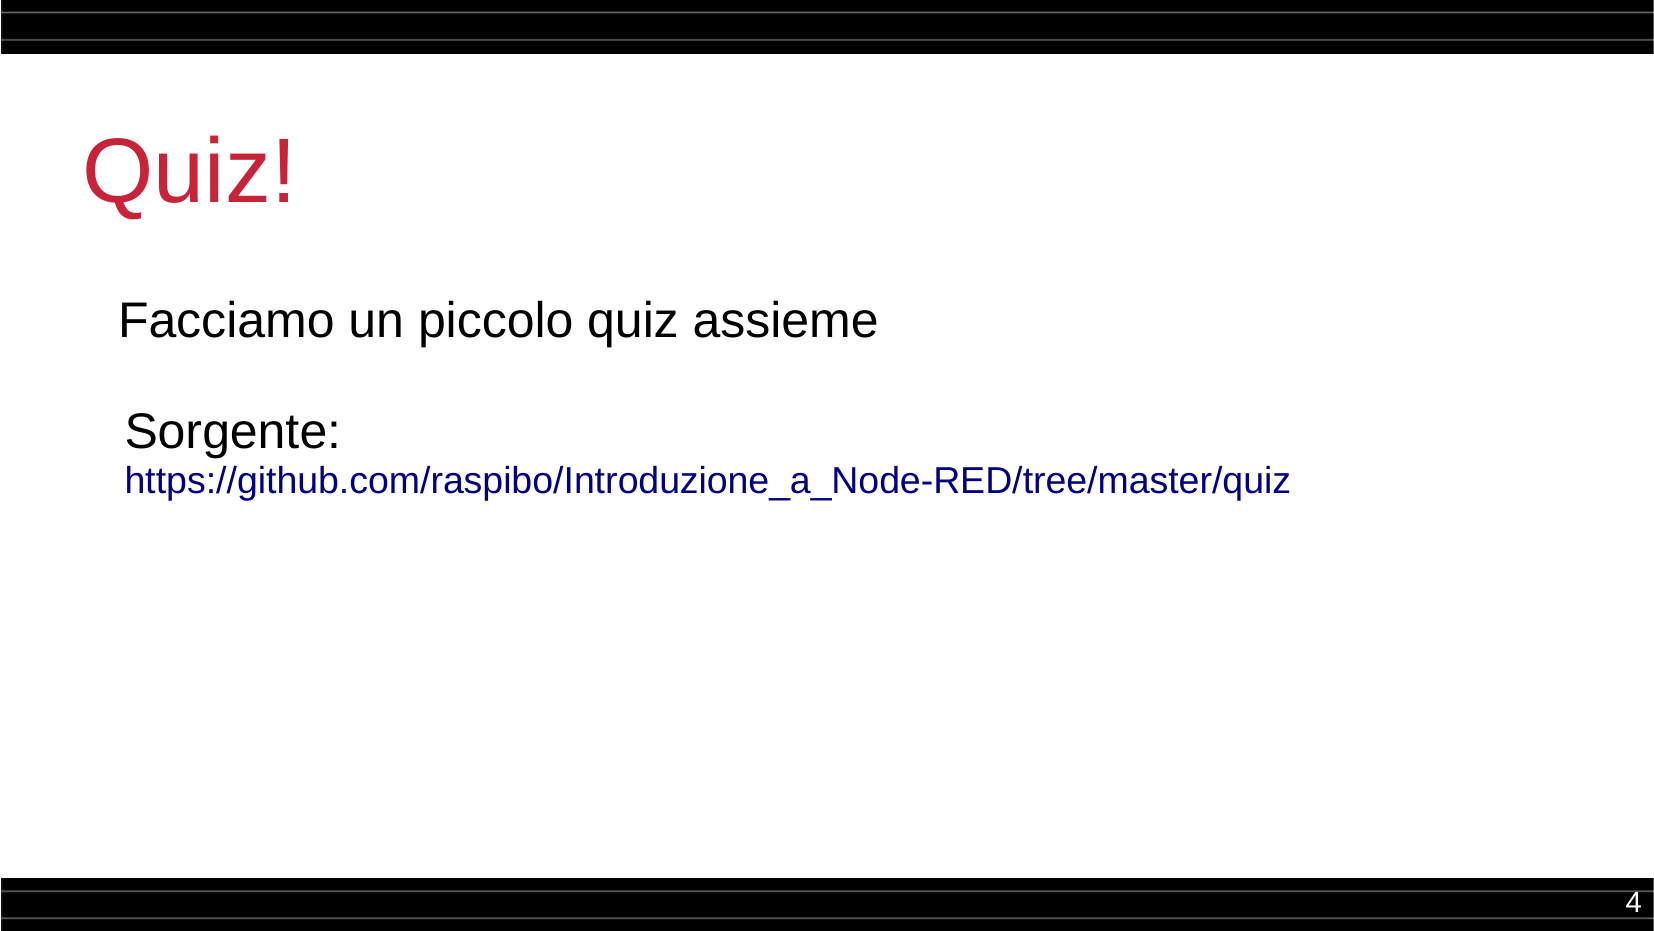

# Quiz!
Facciamo un piccolo quiz assieme
 Sorgente:
 https://github.com/raspibo/Introduzione_a_Node-RED/tree/master/quiz